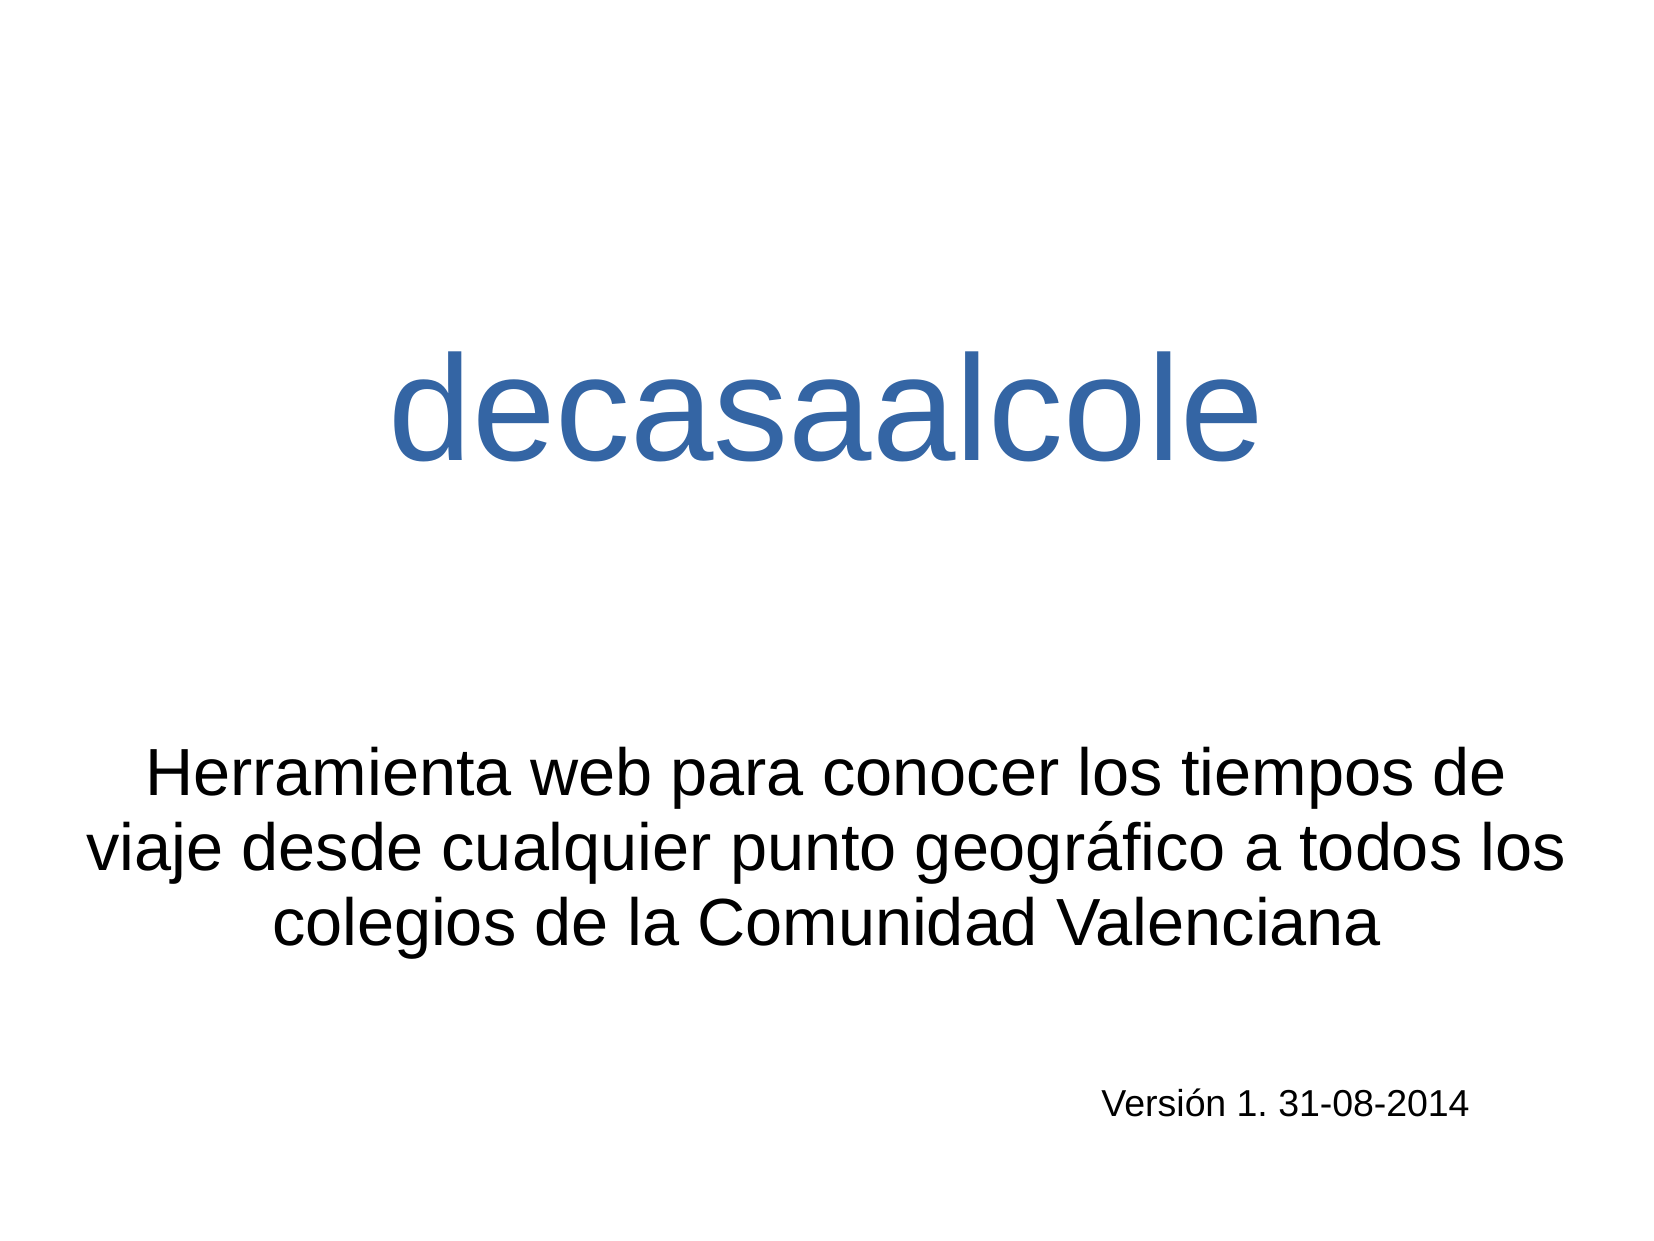

# decasaalcole
Herramienta web para conocer los tiempos de viaje desde cualquier punto geográfico a todos los colegios de la Comunidad Valenciana
Versión 1. 31-08-2014